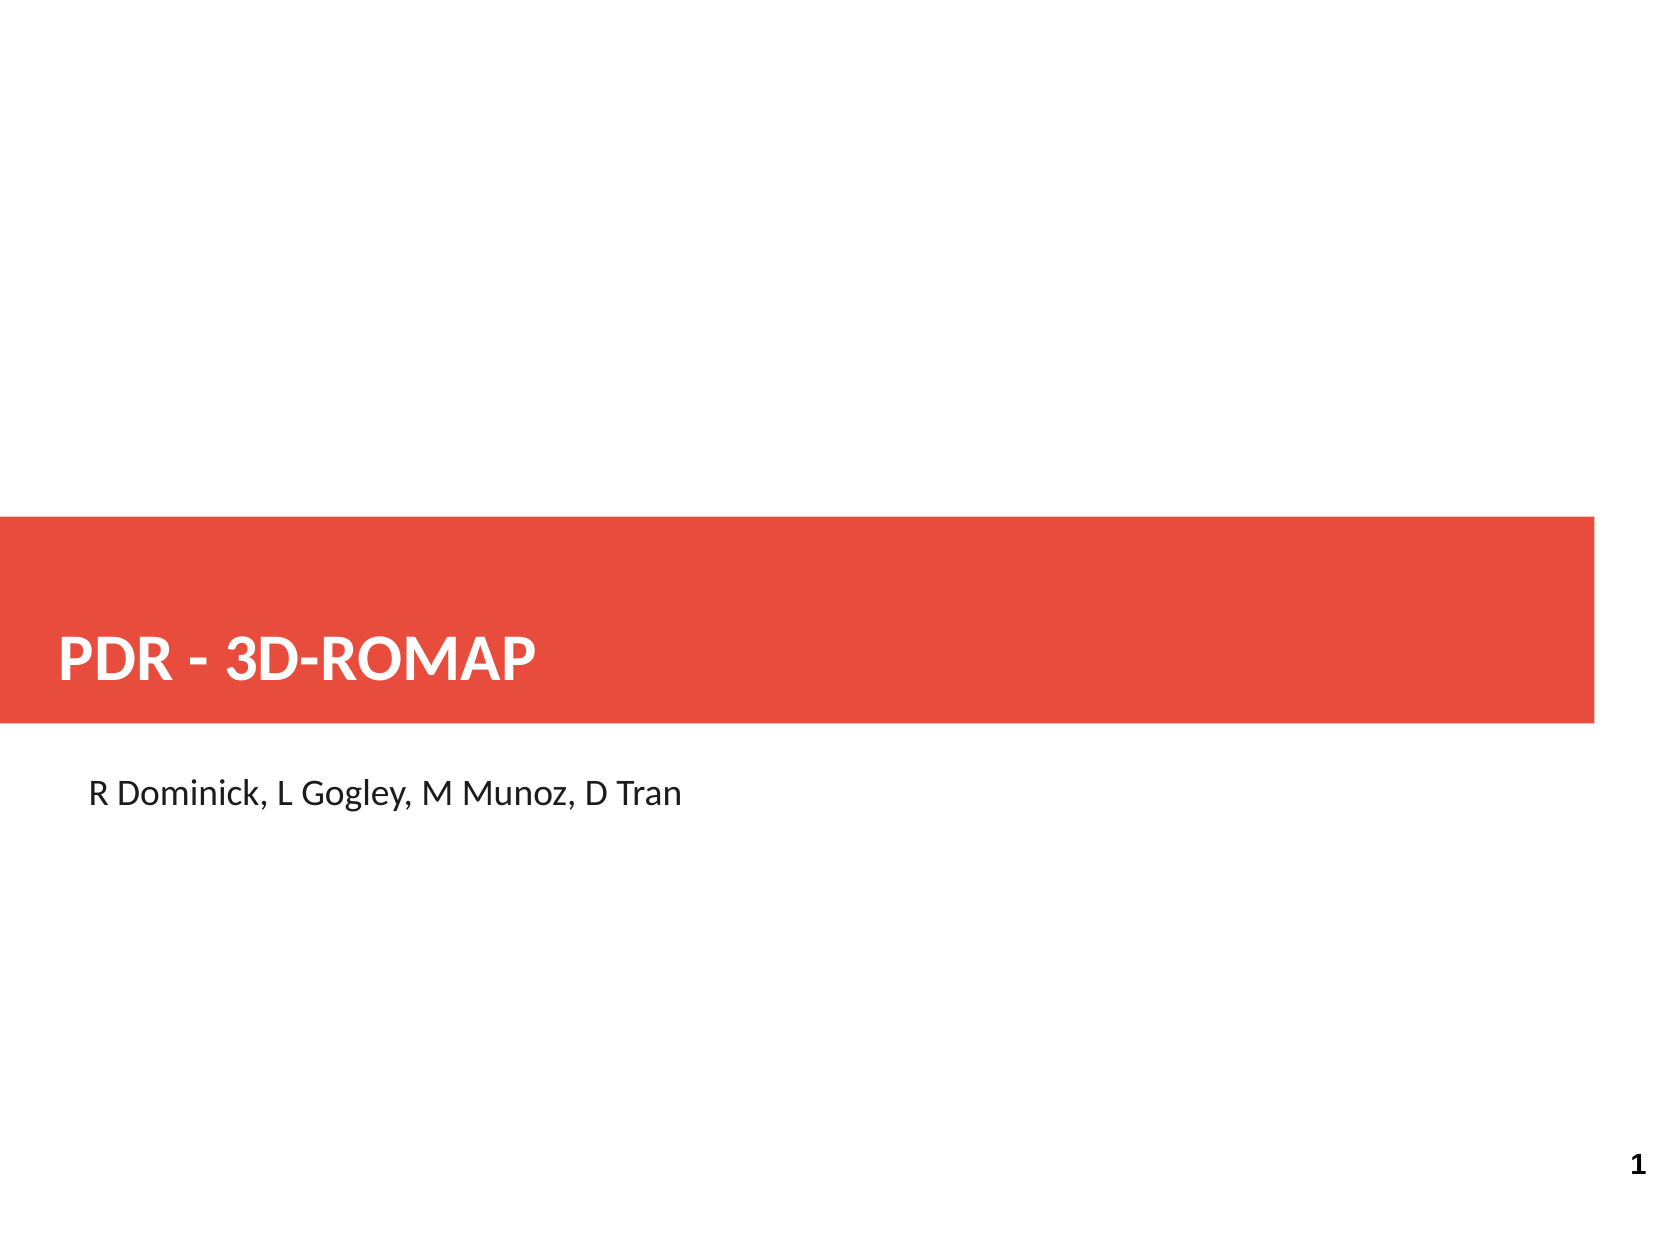

PDR - 3D-ROMAP
R Dominick, L Gogley, M Munoz, D Tran